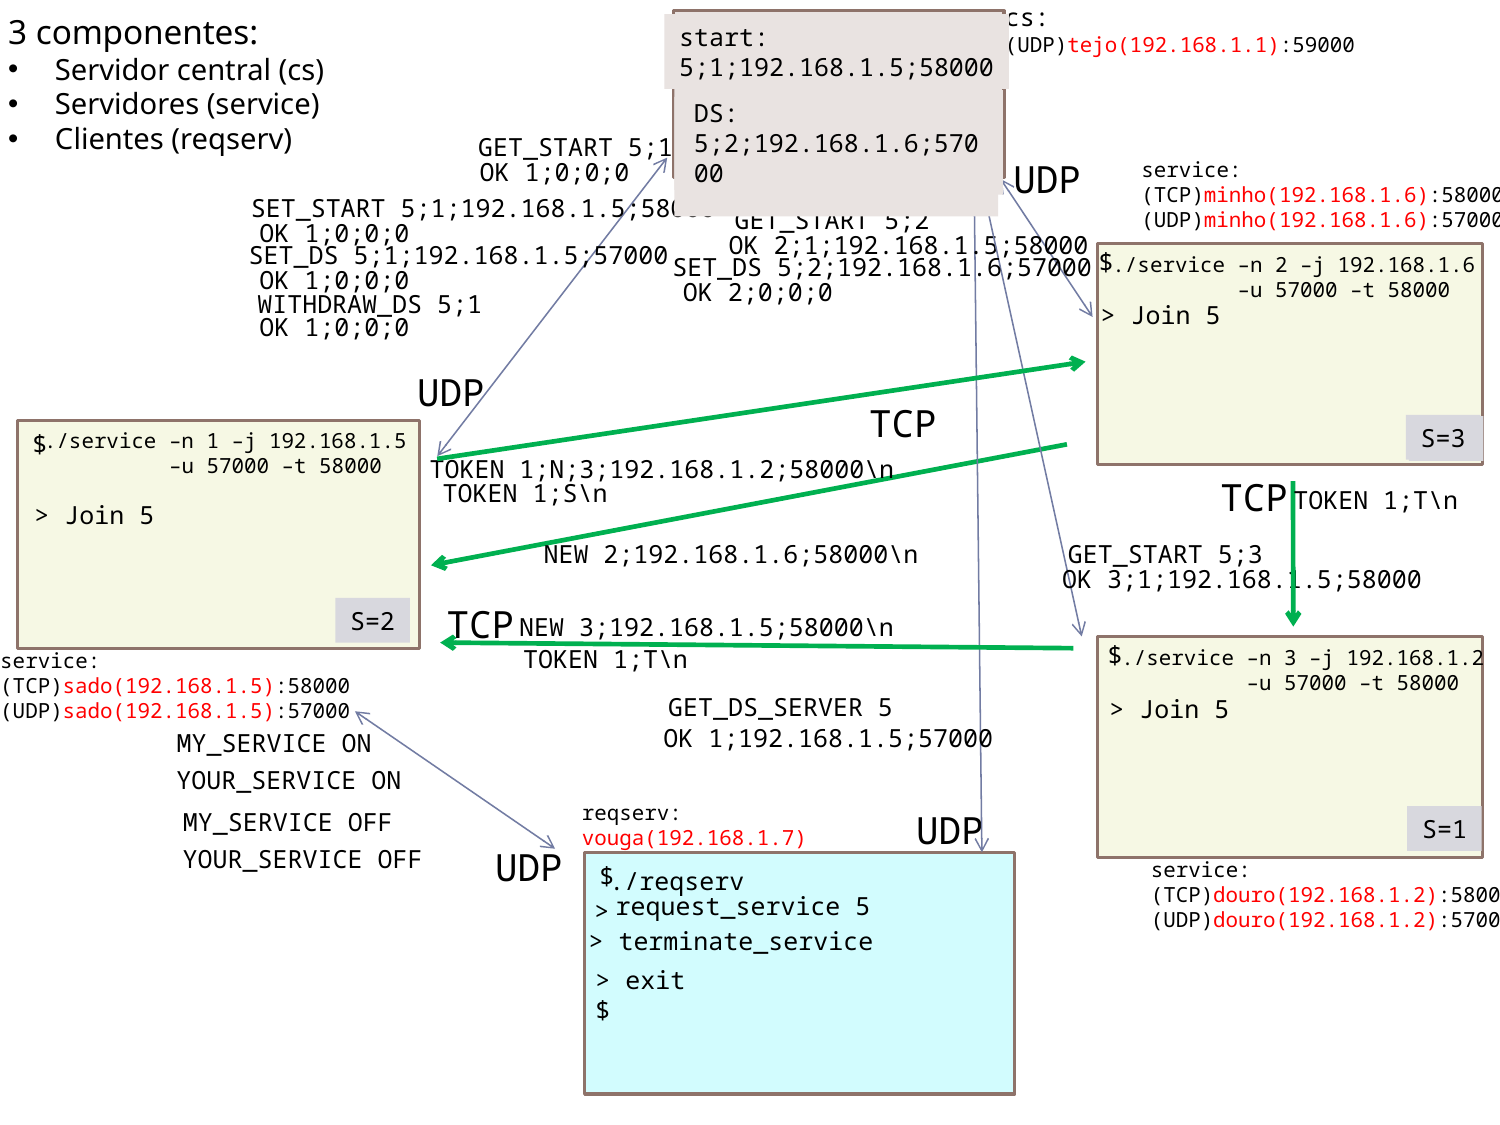

cs:
(UDP)tejo(192.168.1.1):59000
3 componentes:
Servidor central (cs)
Servidores (service)
Clientes (reqserv)
start:
5;1;192.168.1.5;58000
DS:
5;1;192.168.1.5;57000
DS:
5;2;192.168.1.6;57000
GET_START 5;1
UDP
service:
(TCP)minho(192.168.1.6):58000
(UDP)minho(192.168.1.6):57000
OK 1;0;0;0
UDP
UDP
SET_START 5;1;192.168.1.5;58000
GET_START 5;2
OK 1;0;0;0
OK 2;1;192.168.1.5;58000
SET_DS 5;1;192.168.1.5;57000
$
./service –n 2 –j 192.168.1.6
 –u 57000 –t 58000
SET_DS 5;2;192.168.1.6;57000
OK 1;0;0;0
OK 2;0;0;0
WITHDRAW_DS 5;1
> Join 5
OK 1;0;0;0
TCP
S=3
S=1
$
./service –n 1 –j 192.168.1.5
 –u 57000 –t 58000
TOKEN 1;N;3;192.168.1.2;58000\n
TCP
TOKEN 1;S\n
TOKEN 1;T\n
> Join 5
GET_START 5;3
NEW 2;192.168.1.6;58000\n
OK 3;1;192.168.1.5;58000
TCP
S=2
NEW 3;192.168.1.5;58000\n
$
TOKEN 1;T\n
service:
(TCP)douro(192.168.1.2):58000
(UDP)douro(192.168.1.2):57000
./service –n 3 –j 192.168.1.2
 –u 57000 –t 58000
service:
(TCP)sado(192.168.1.5):58000
(UDP)sado(192.168.1.5):57000
GET_DS_SERVER 5
> Join 5
OK 1;192.168.1.5;57000
MY_SERVICE ON
YOUR_SERVICE ON
reqserv:
vouga(192.168.1.7)
MY_SERVICE OFF
S=1
YOUR_SERVICE OFF
UDP
$
 ./reqserv
>
request_service 5
> terminate_service
> exit
$